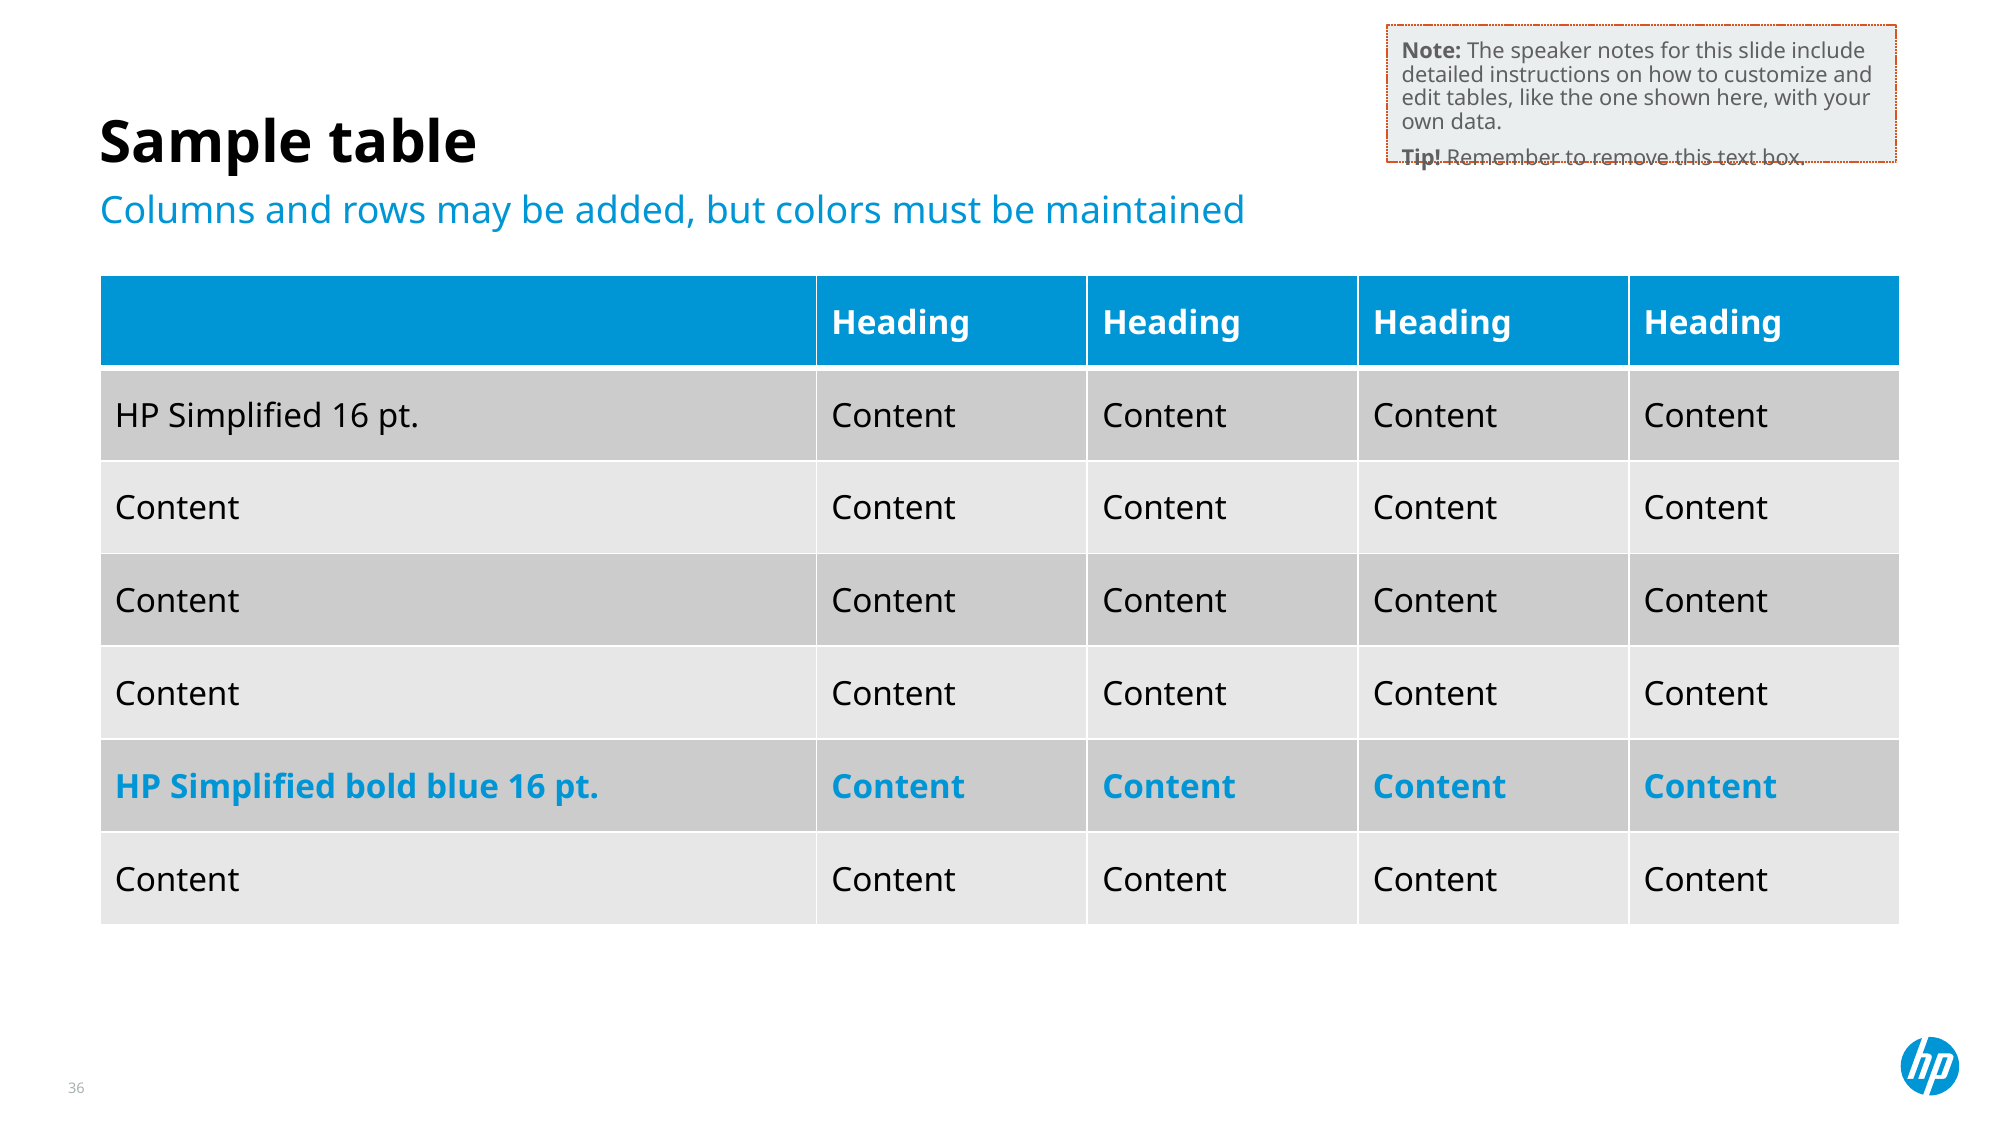

Note: The speaker notes for this slide include detailed instructions on how to customize and edit tables, like the one shown here, with your own data.
Tip! Remember to remove this text box.
# Sample table
Columns and rows may be added, but colors must be maintained
| | Heading | Heading | Heading | Heading |
| --- | --- | --- | --- | --- |
| HP Simplified 16 pt. | Content | Content | Content | Content |
| Content | Content | Content | Content | Content |
| Content | Content | Content | Content | Content |
| Content | Content | Content | Content | Content |
| HP Simplified bold blue 16 pt. | Content | Content | Content | Content |
| Content | Content | Content | Content | Content |